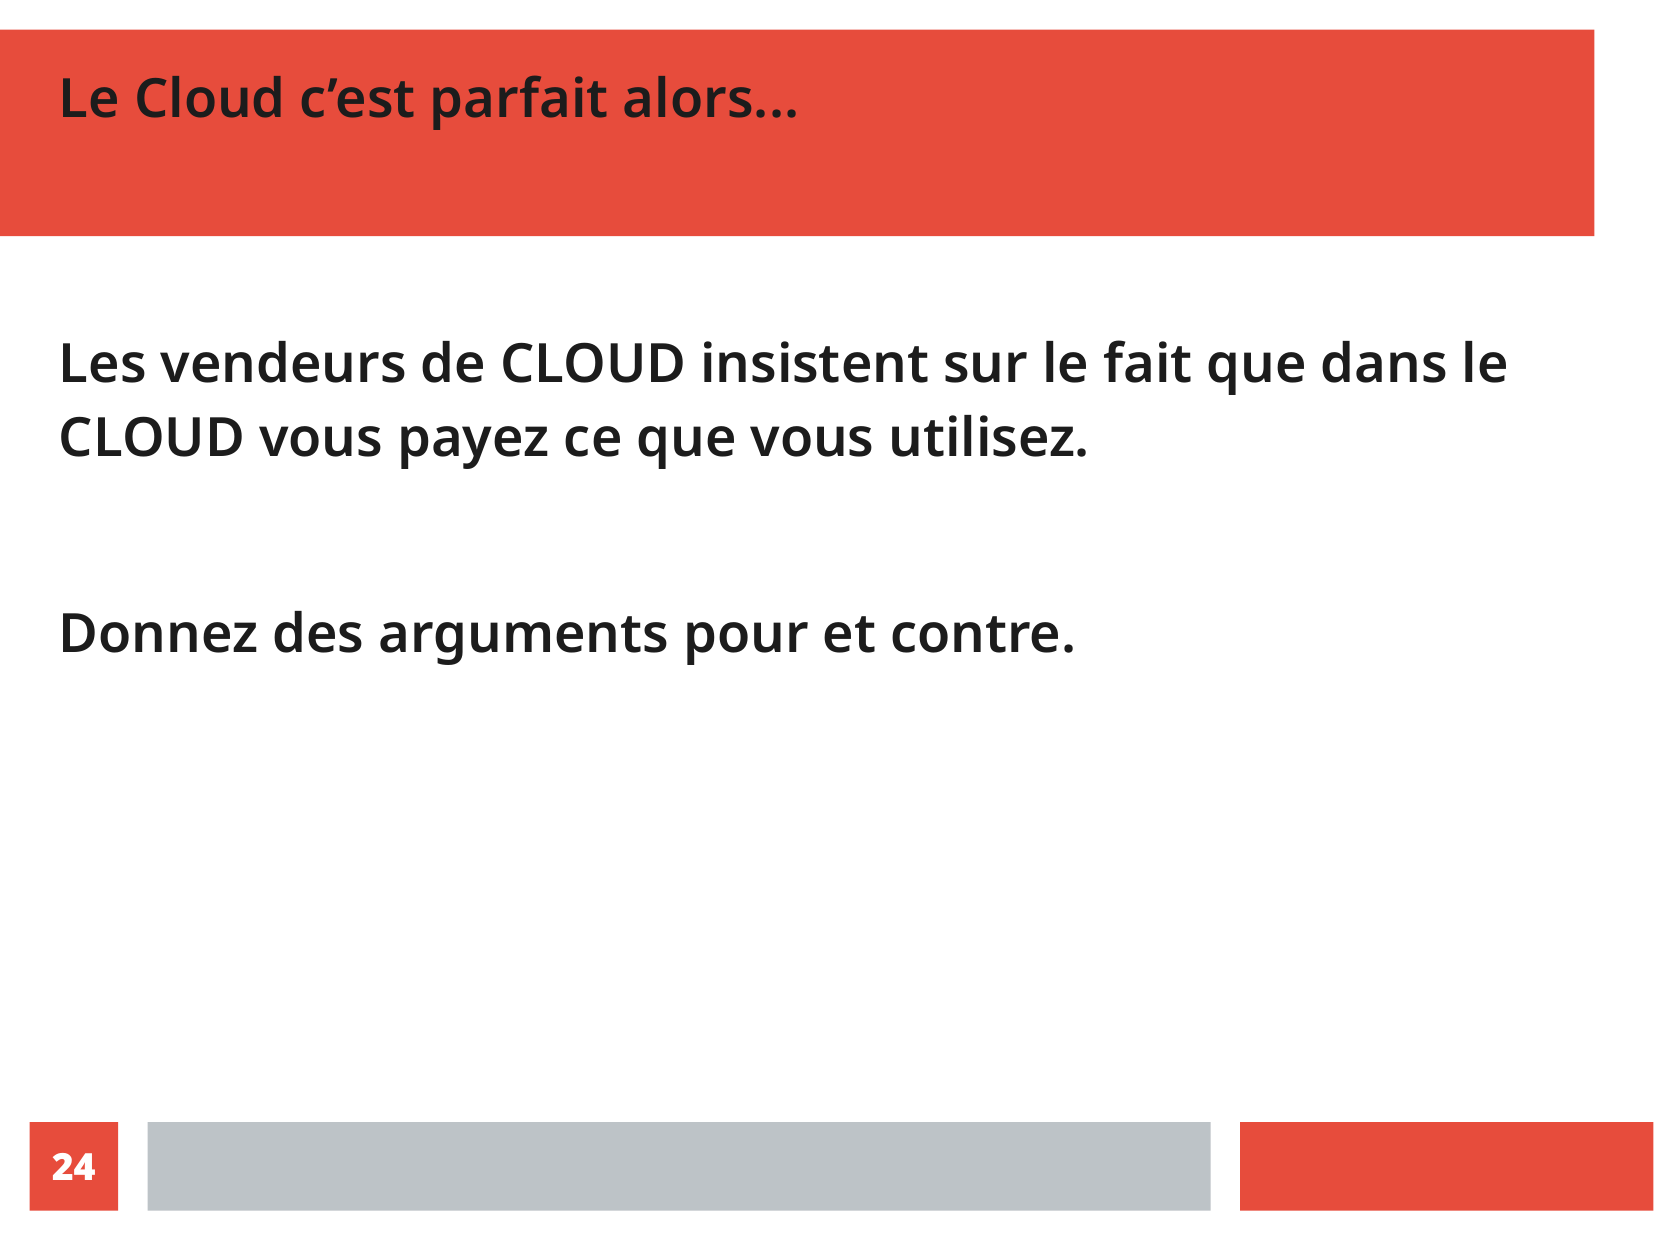

# Le Cloud c’est parfait alors...
Les vendeurs de CLOUD insistent sur le fait que dans le CLOUD vous payez ce que vous utilisez.
Donnez des arguments pour et contre.
24